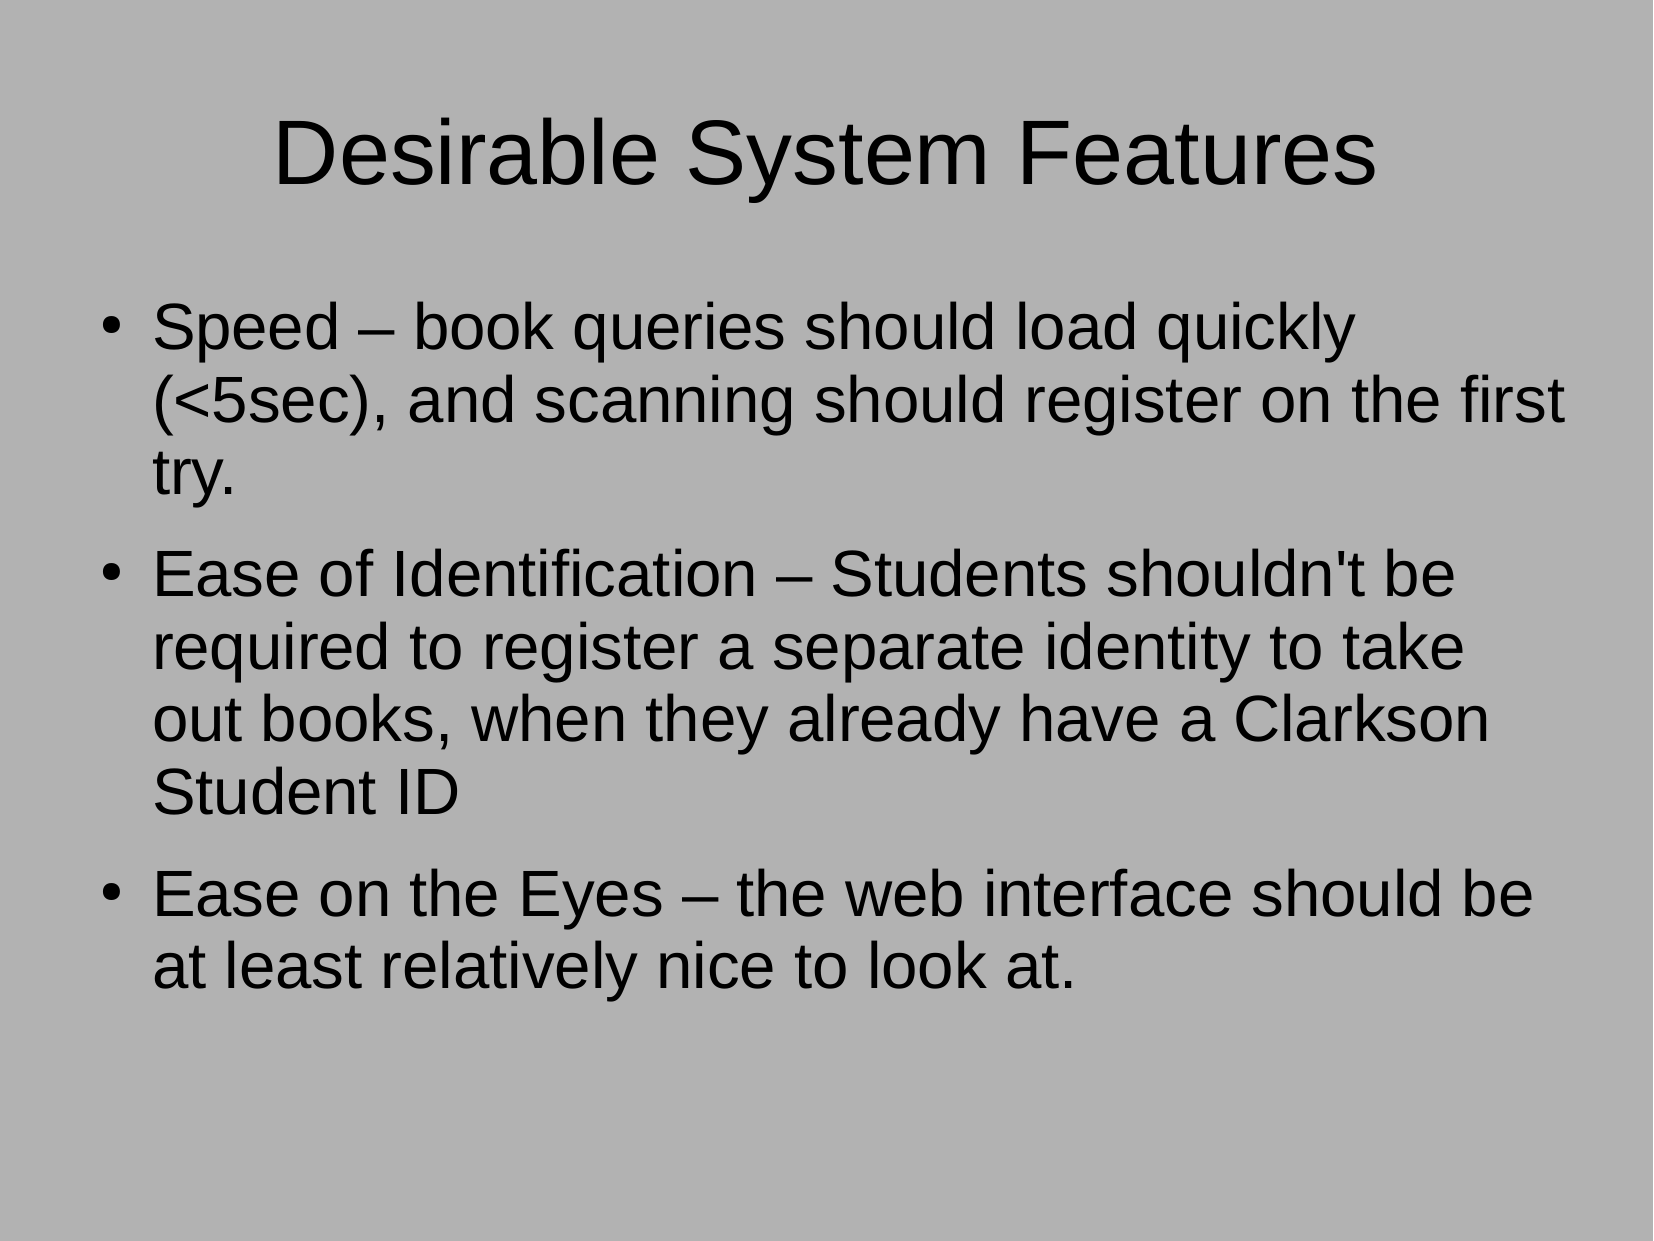

# Desirable System Features
Speed – book queries should load quickly (<5sec), and scanning should register on the first try.
Ease of Identification – Students shouldn't be required to register a separate identity to take out books, when they already have a Clarkson Student ID
Ease on the Eyes – the web interface should be at least relatively nice to look at.